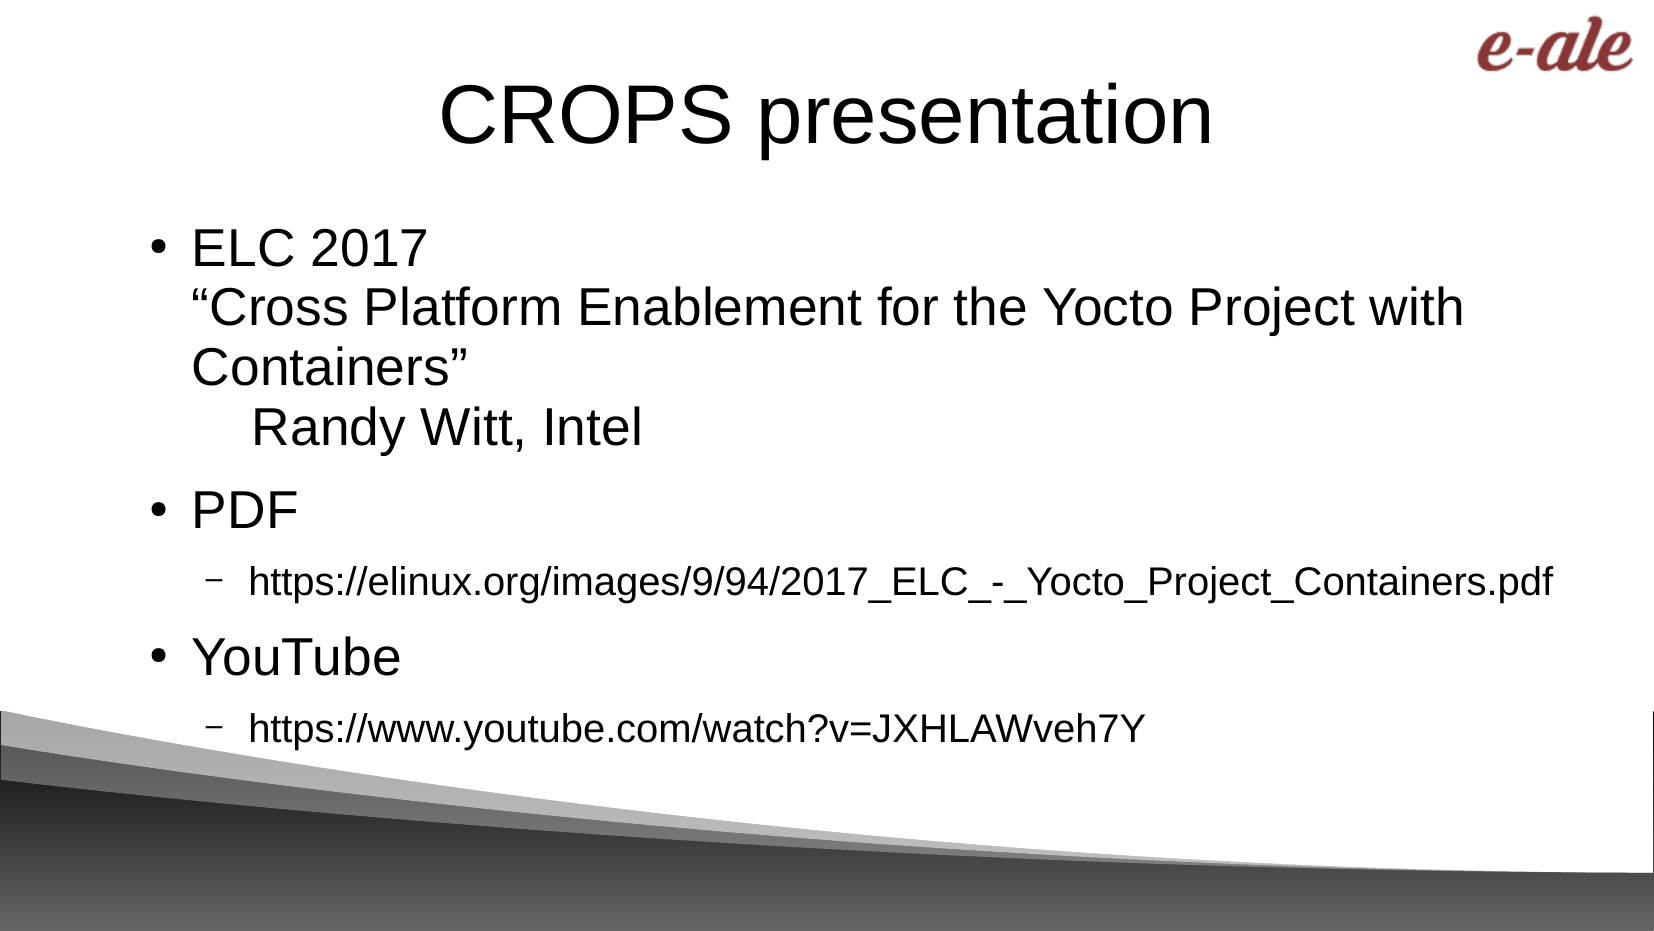

# CROPS presentation
ELC 2017
“Cross Platform Enablement for the Yocto Project with Containers”
	Randy Witt, Intel
PDF
https://elinux.org/images/9/94/2017_ELC_-_Yocto_Project_Containers.pdf
YouTube
https://www.youtube.com/watch?v=JXHLAWveh7Y